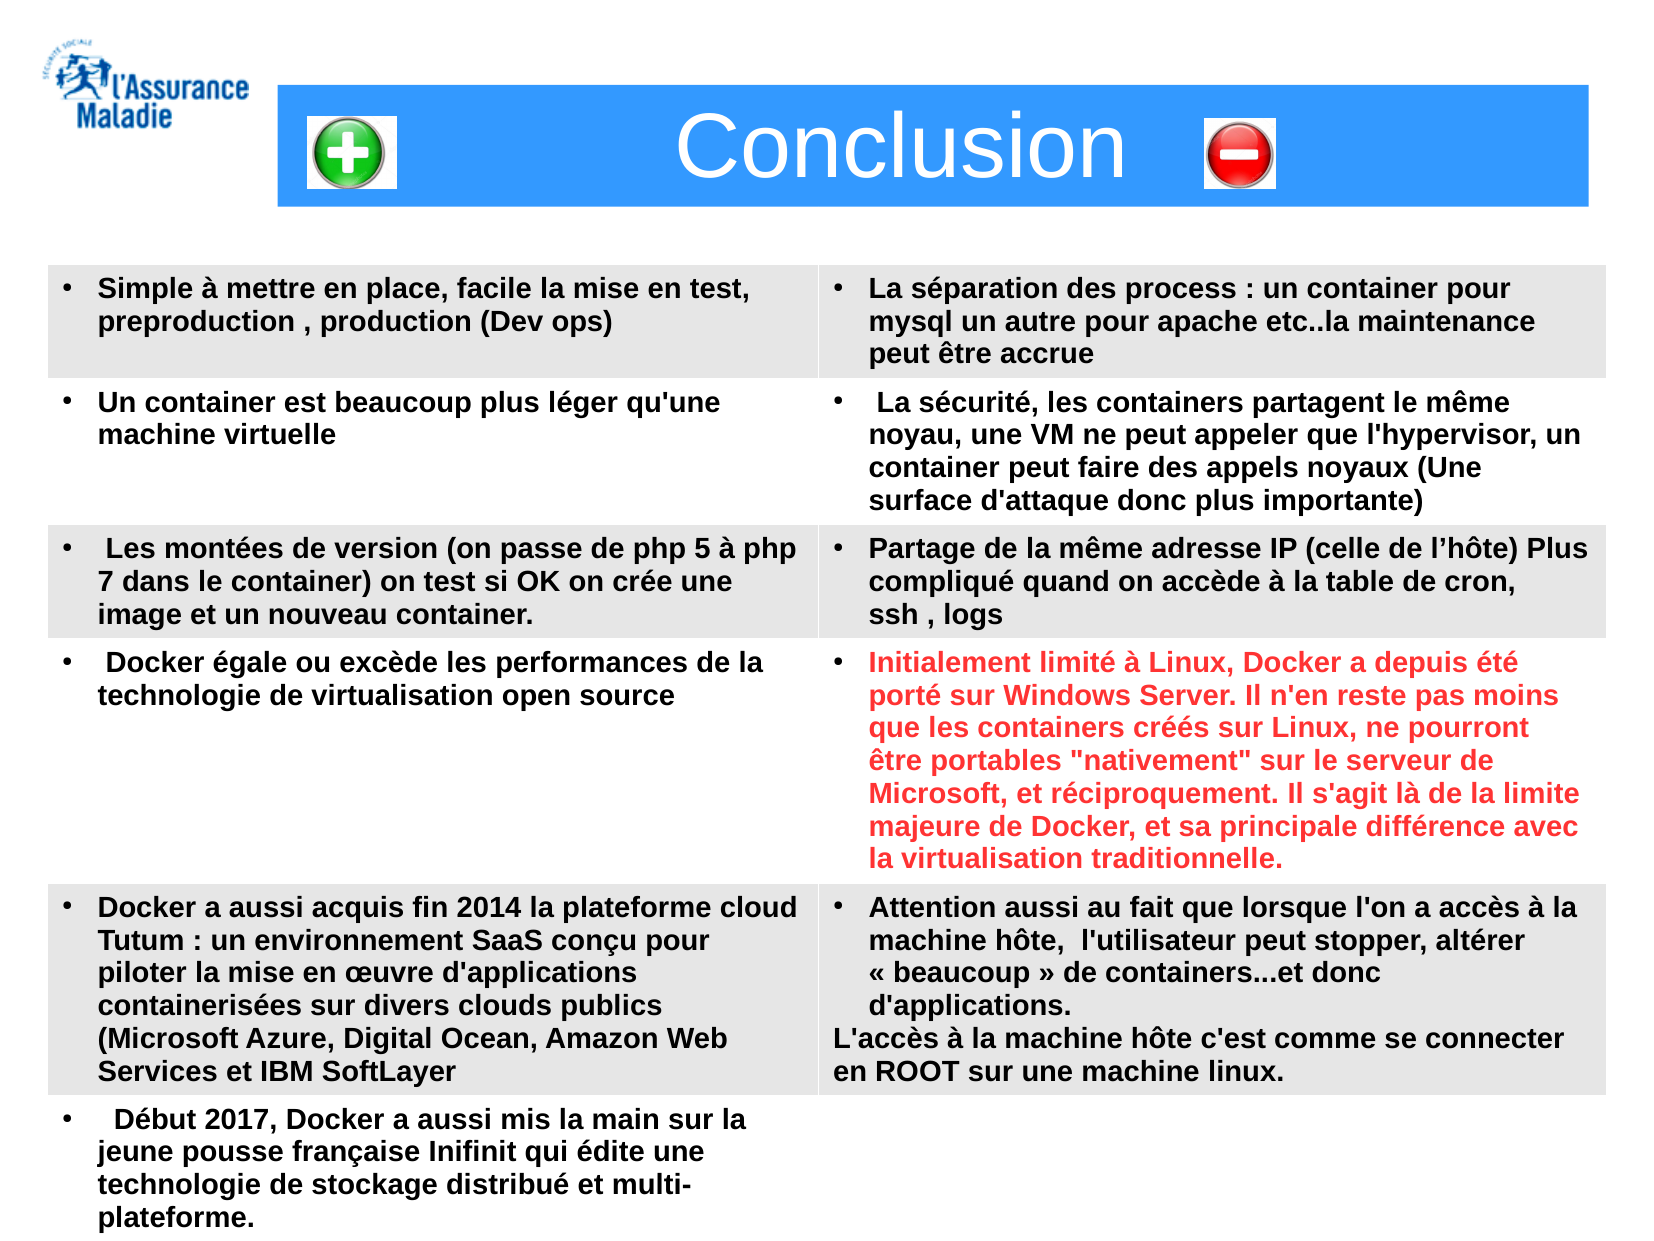

# Conclusion
| | |
| --- | --- |
| Simple à mettre en place, facile la mise en test, preproduction , production (Dev ops) | La séparation des process : un container pour mysql un autre pour apache etc..la maintenance peut être accrue |
| Un container est beaucoup plus léger qu'une machine virtuelle | La sécurité, les containers partagent le même noyau, une VM ne peut appeler que l'hypervisor, un container peut faire des appels noyaux (Une surface d'attaque donc plus importante) |
| Les montées de version (on passe de php 5 à php 7 dans le container) on test si OK on crée une image et un nouveau container. | Partage de la même adresse IP (celle de l’hôte) Plus compliqué quand on accède à la table de cron, ssh , logs |
| Docker égale ou excède les performances de la technologie de virtualisation open source | Initialement limité à Linux, Docker a depuis été porté sur Windows Server. Il n'en reste pas moins que les containers créés sur Linux, ne pourront être portables "nativement" sur le serveur de Microsoft, et réciproquement. Il s'agit là de la limite majeure de Docker, et sa principale différence avec la virtualisation traditionnelle. |
| Docker a aussi acquis fin 2014 la plateforme cloud Tutum : un environnement SaaS conçu pour piloter la mise en œuvre d'applications containerisées sur divers clouds publics (Microsoft Azure, Digital Ocean, Amazon Web Services et IBM SoftLayer | Attention aussi au fait que lorsque l'on a accès à la machine hôte, l'utilisateur peut stopper, altérer « beaucoup » de containers...et donc d'applications. L'accès à la machine hôte c'est comme se connecter en ROOT sur une machine linux. |
| Début 2017, Docker a aussi mis la main sur la jeune pousse française Inifinit qui édite une technologie de stockage distribué et multi-plateforme. | |